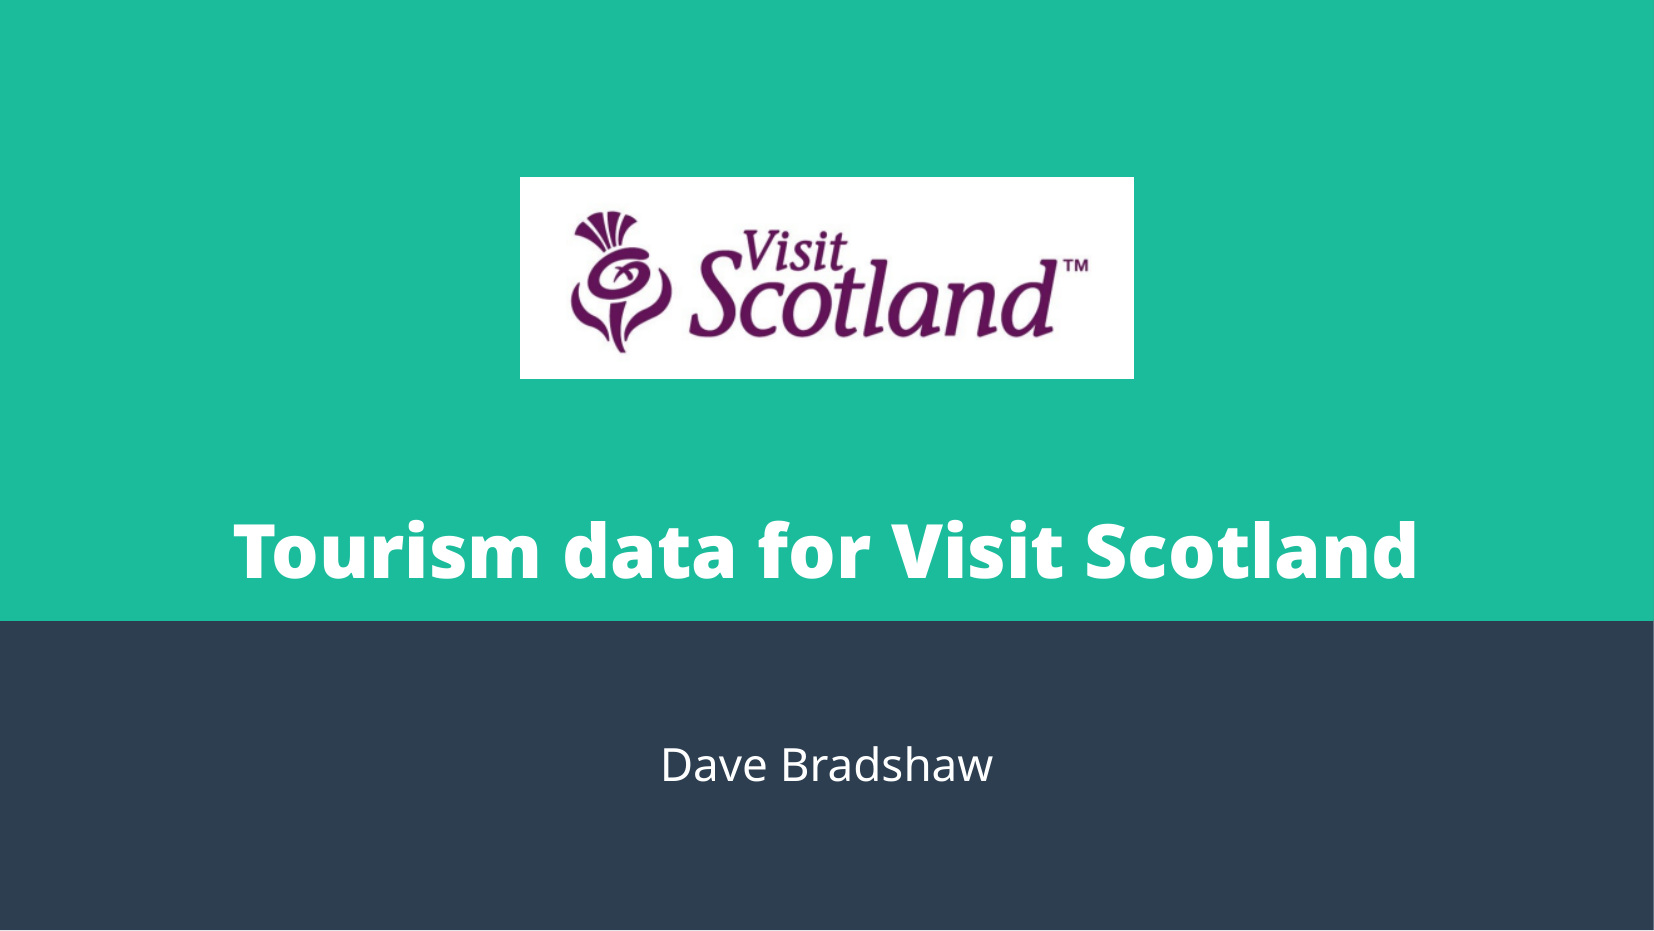

# Tourism data for Visit Scotland
Dave Bradshaw